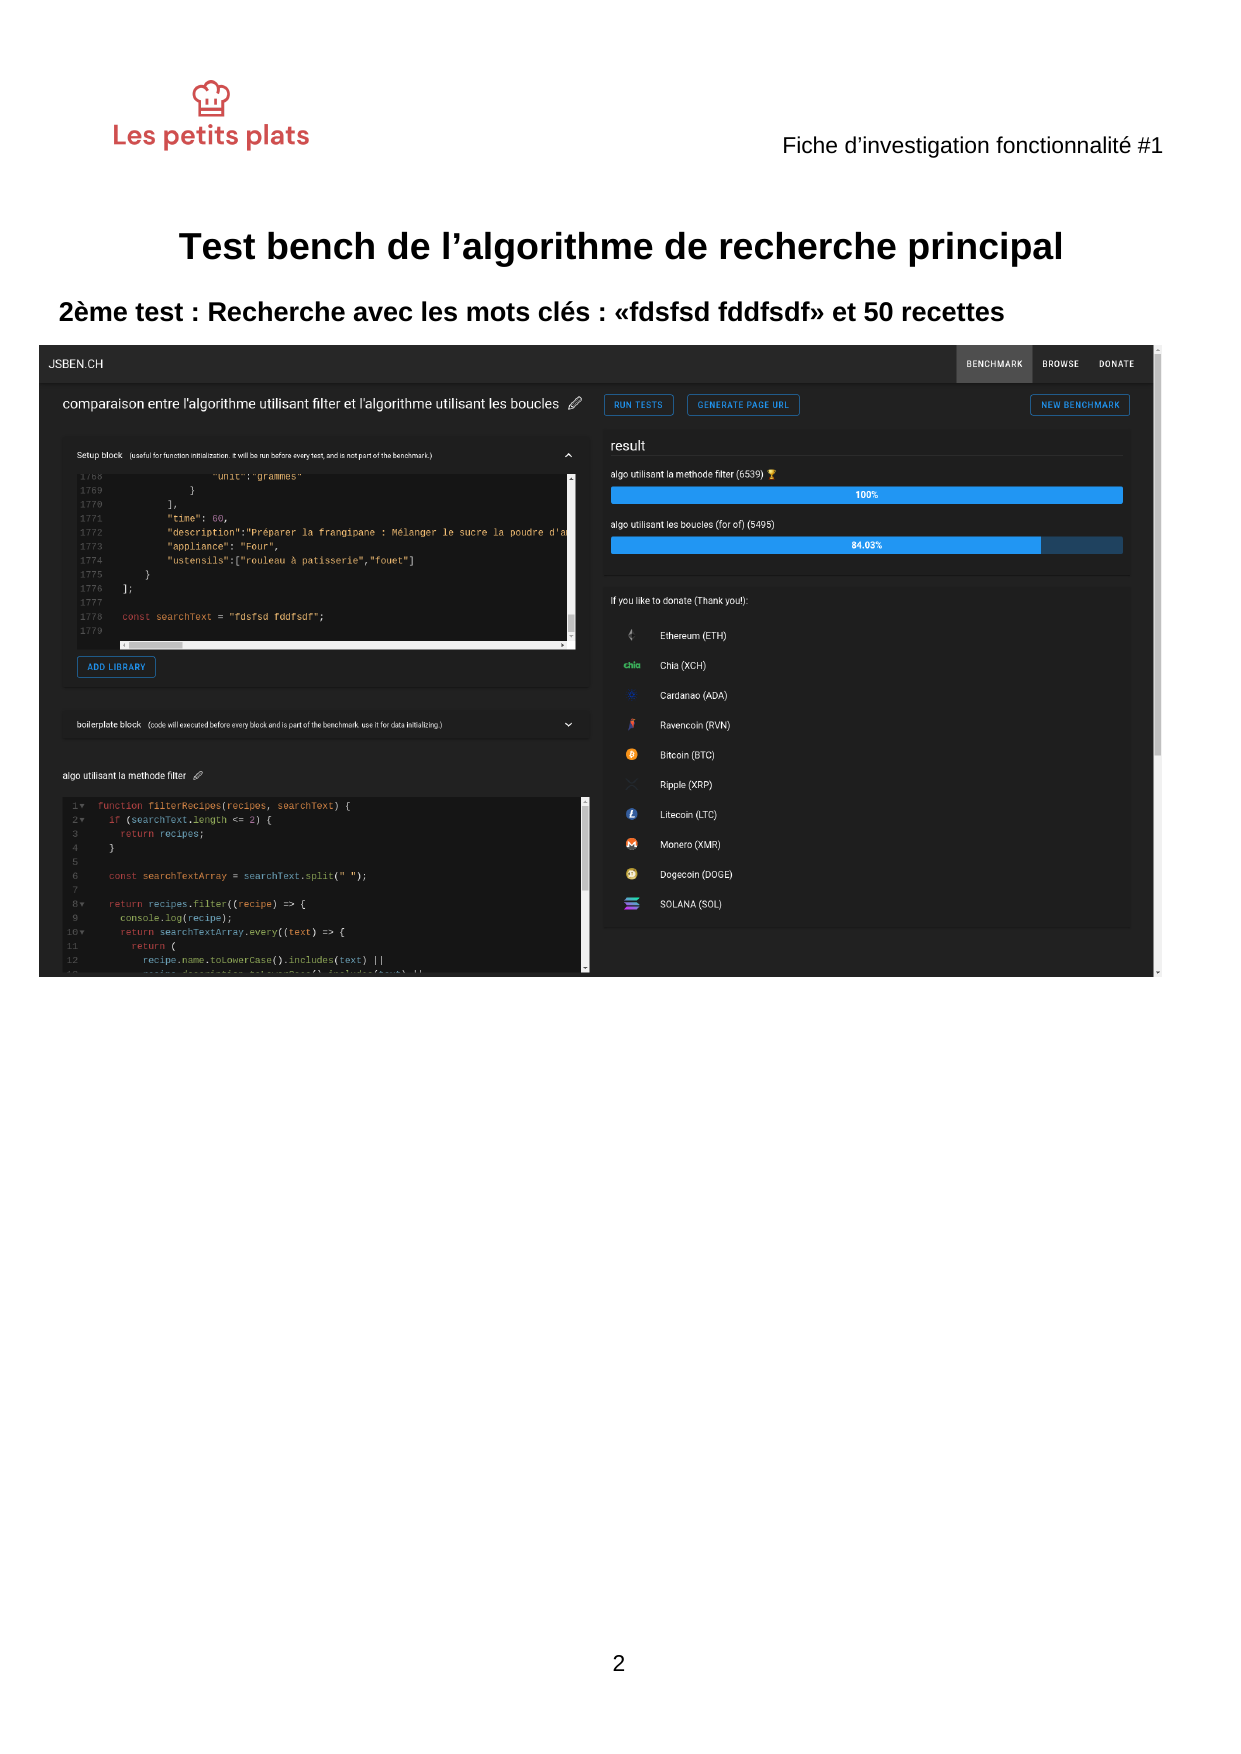

Fiche d’investigation fonctionnalité #1
2ème test : Recherche avec les mots clés : «fdsfsd fddfsdf» et 50 recettes
Test bench de l’algorithme de recherche principal
2